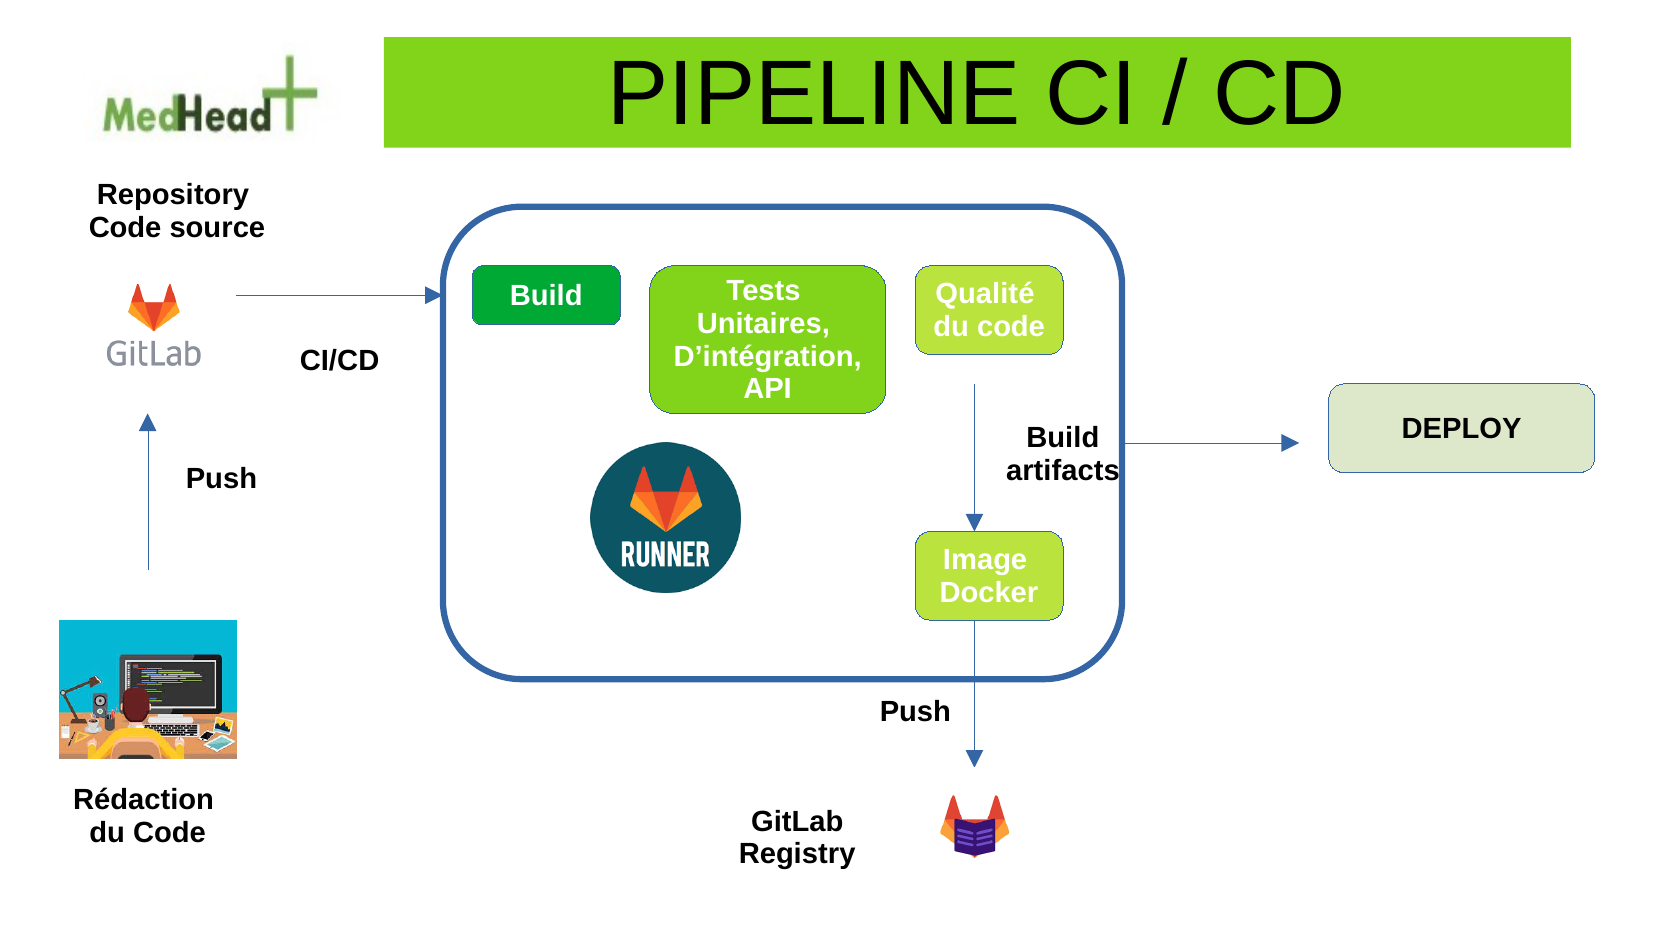

# PIPELINE CI / CD
Repository
Code source
Build
Tests
Unitaires,
D’intégration,
API
Qualité
du code
CI/CD
DEPLOY
Build artifacts
Push
Image
Docker
Push
Rédaction
du Code
GitLab Registry